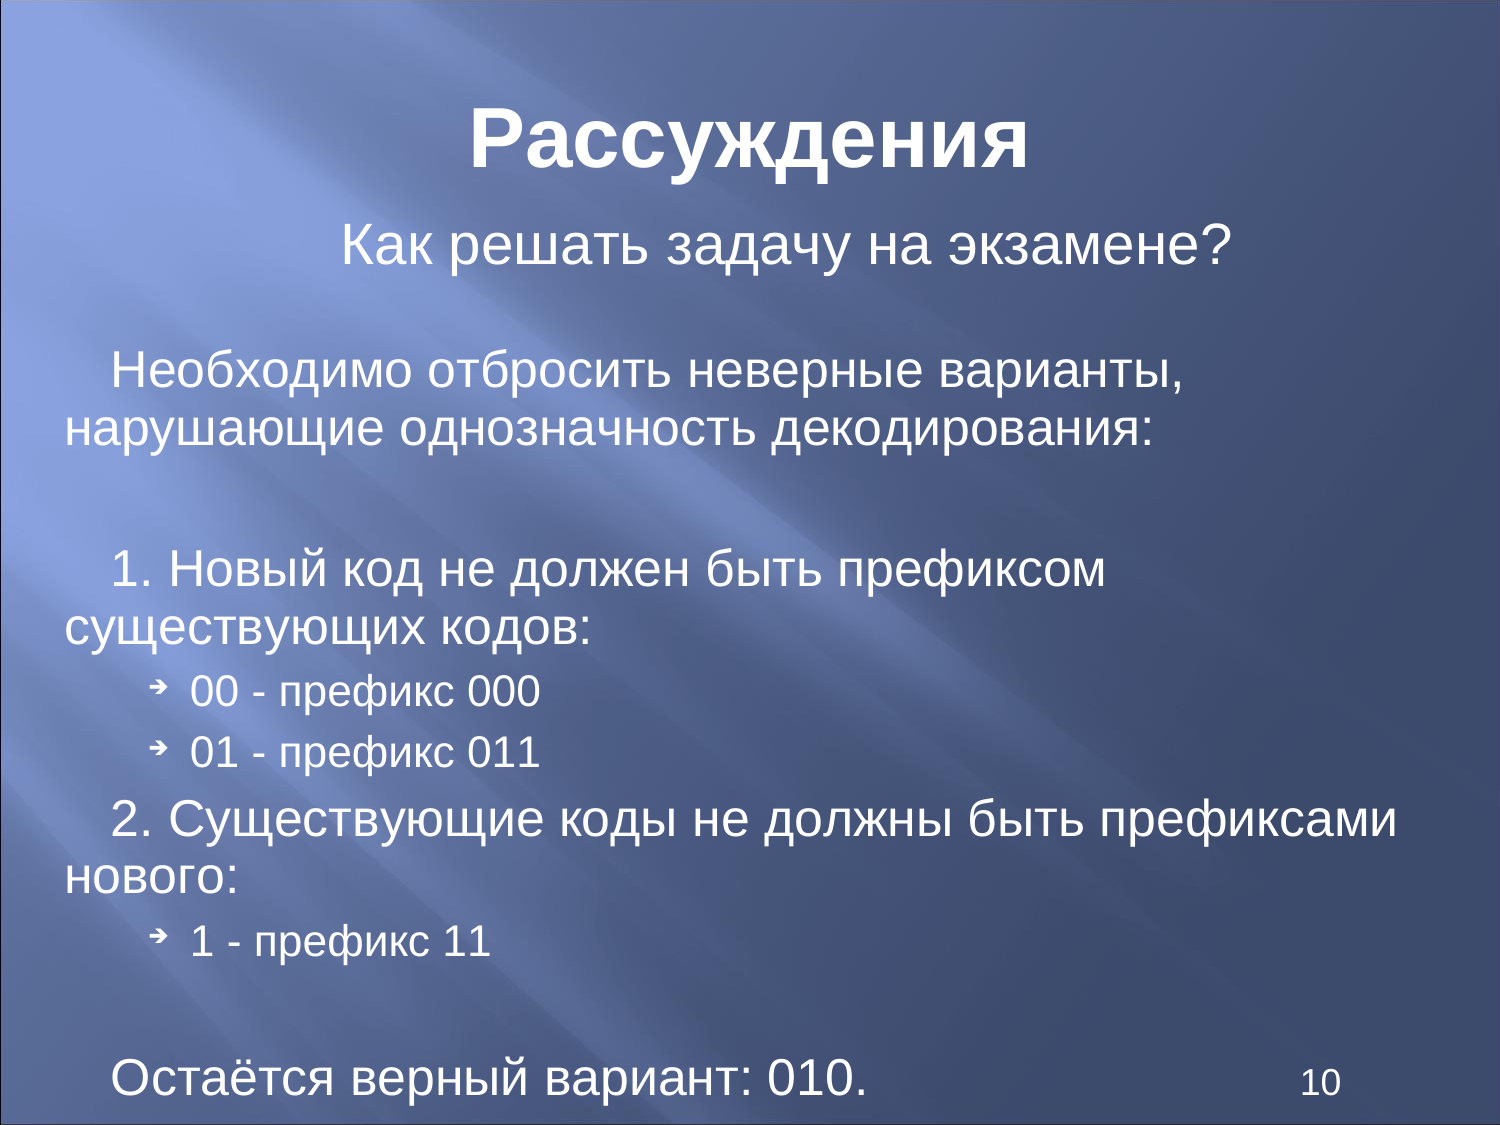

# Рассуждения
Как решать задачу на экзамене?
Необходимо отбросить неверные варианты, нарушающие однозначность декодирования:
1. Новый код не должен быть префиксом существующих кодов:
00 - префикс 000
01 - префикс 011
2. Существующие коды не должны быть префиксами нового:
1 - префикс 11
Остаётся верный вариант: 010.
10